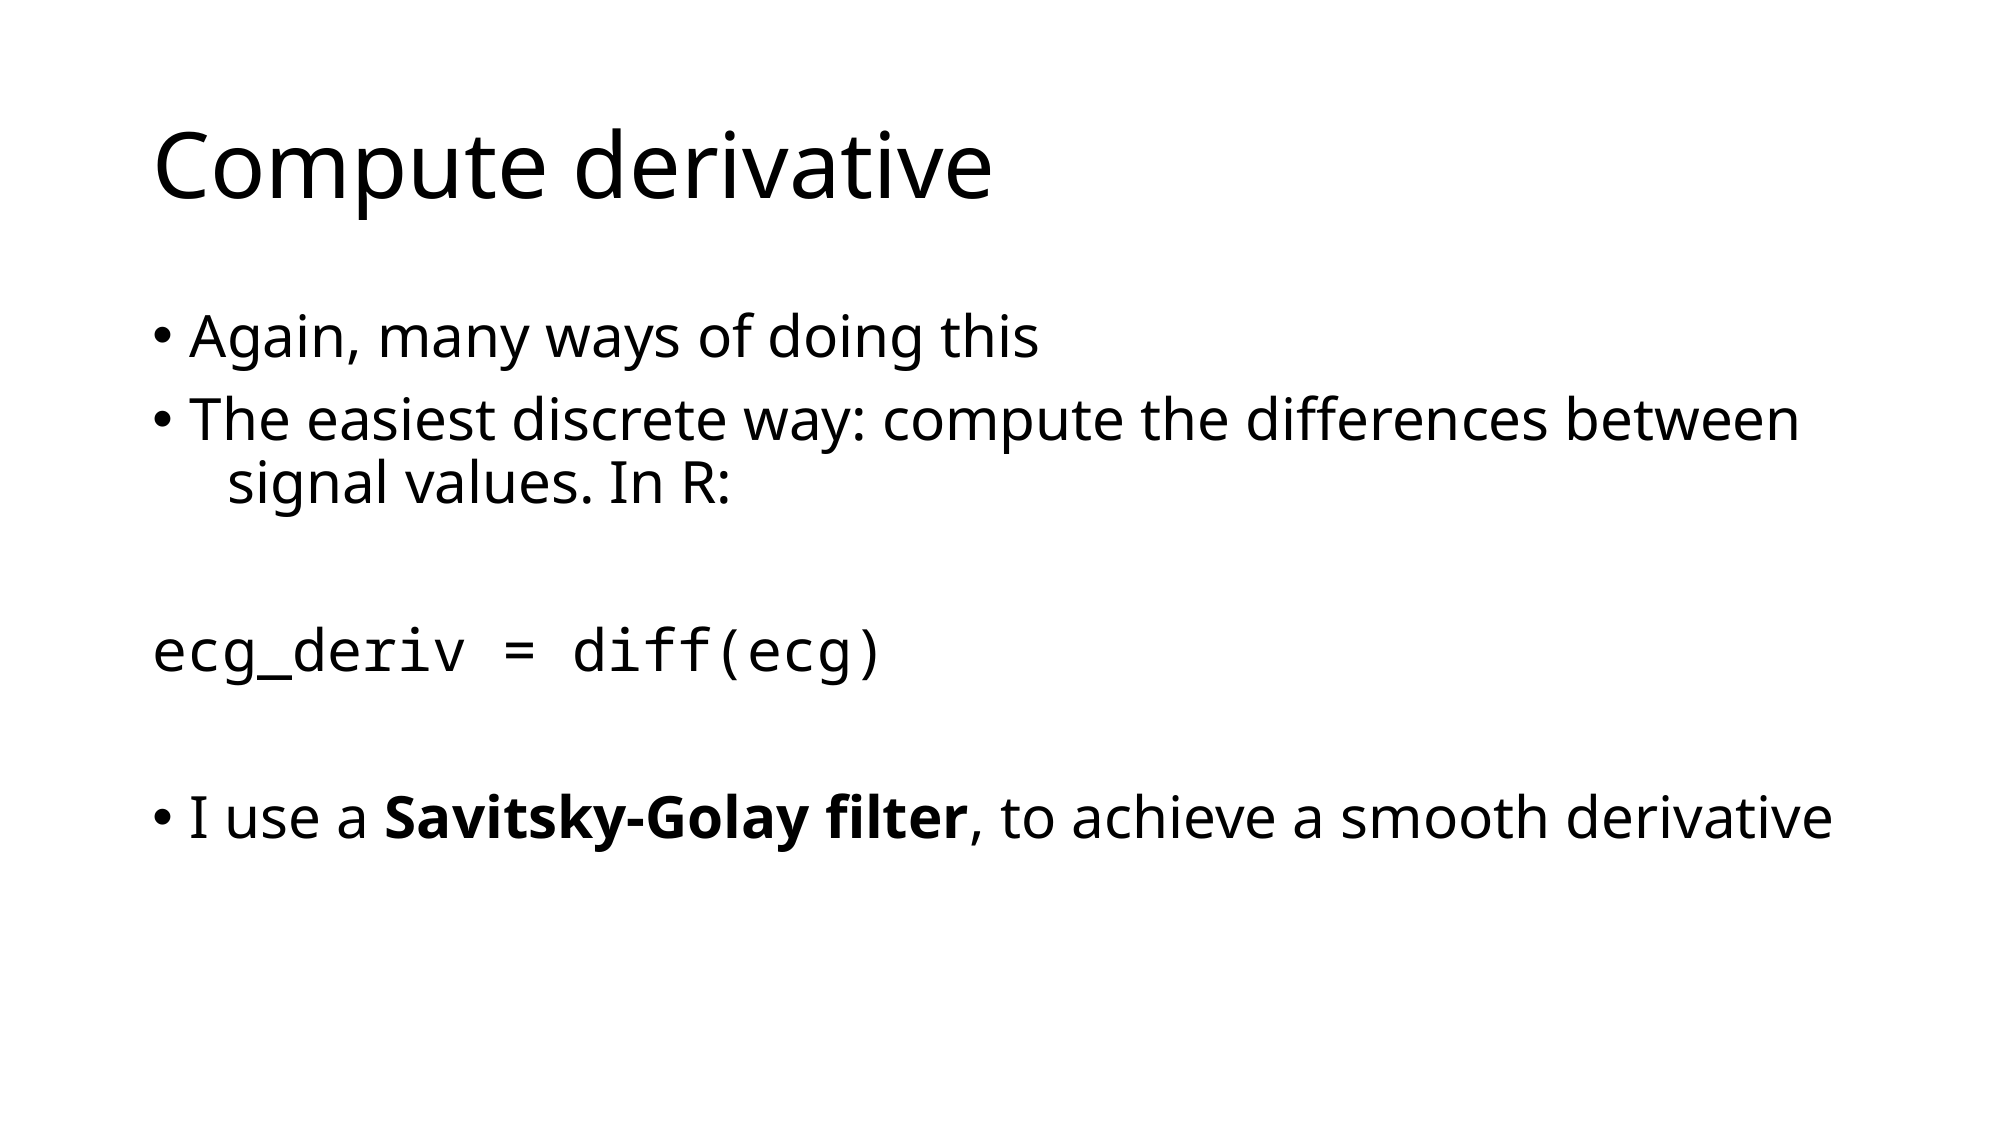

# Compute derivative
Again, many ways of doing this
The easiest discrete way: compute the differences between signal values. In R:
ecg_deriv = diff(ecg)
I use a Savitsky-Golay filter, to achieve a smooth derivative